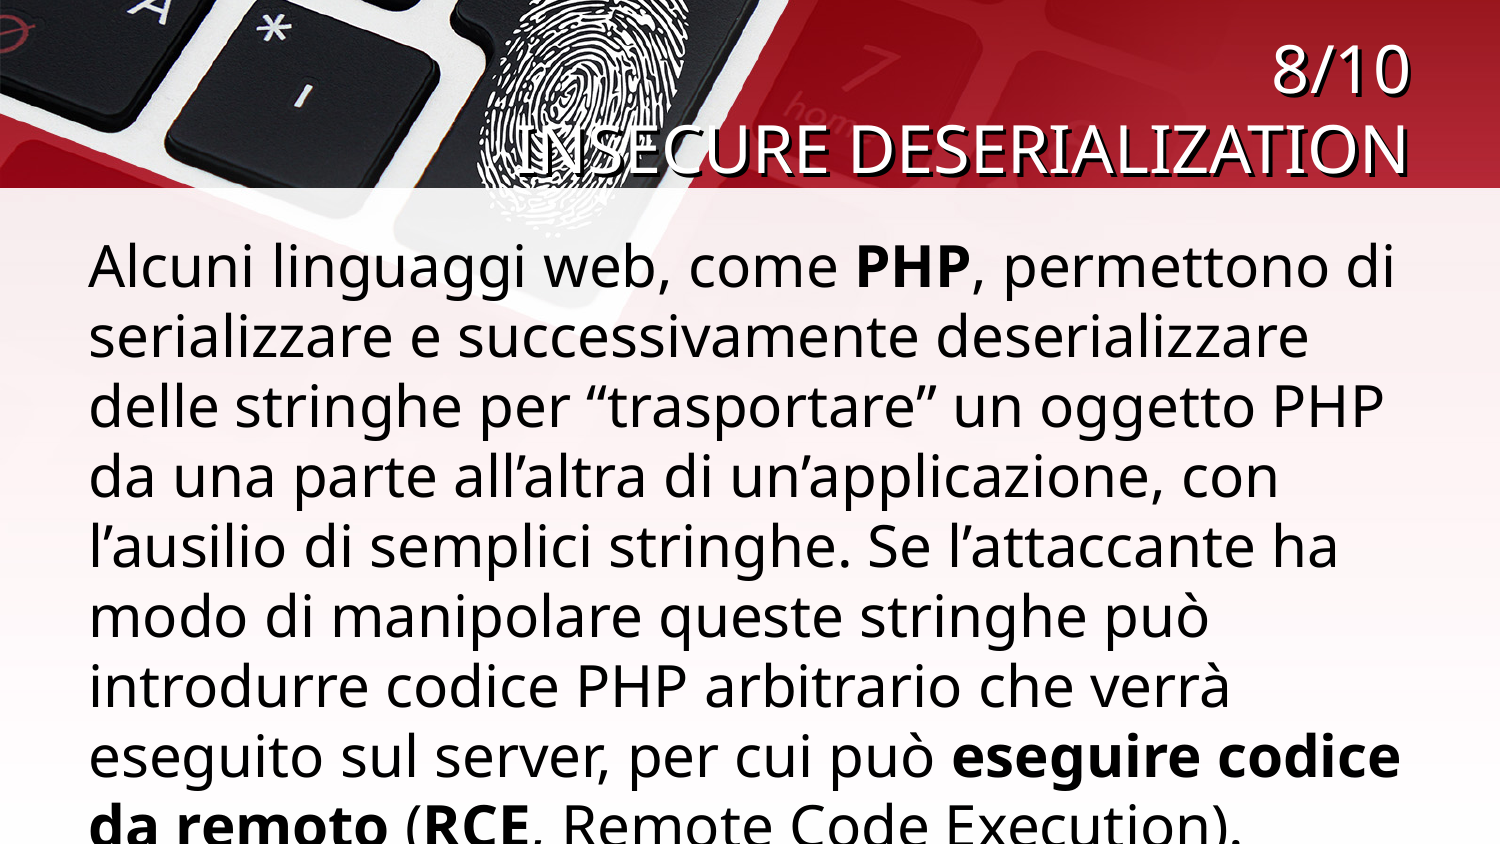

# 8/10 INSECURE DESERIALIZATION
Alcuni linguaggi web, come PHP, permettono di serializzare e successivamente deserializzare delle stringhe per “trasportare” un oggetto PHP da una parte all’altra di un’applicazione, con l’ausilio di semplici stringhe. Se l’attaccante ha modo di manipolare queste stringhe può introdurre codice PHP arbitrario che verrà eseguito sul server, per cui può eseguire codice da remoto (RCE, Remote Code Execution).